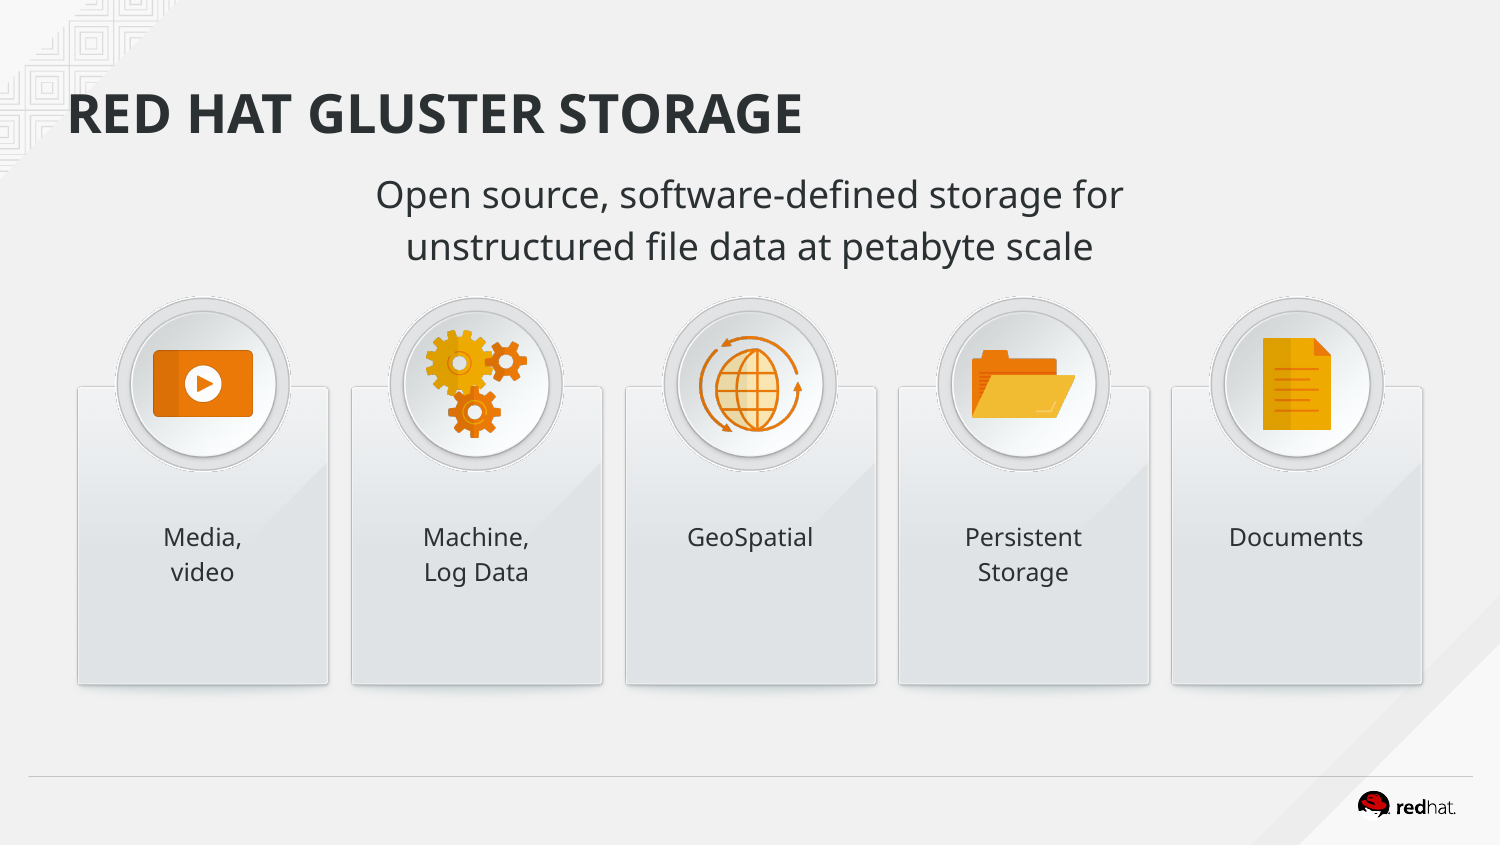

# RED HAT GLUSTER STORAGE
Open source, software-defined storage for unstructured file data at petabyte scale
Media, video
Machine, Log Data
GeoSpatial
Persistent Storage
Documents